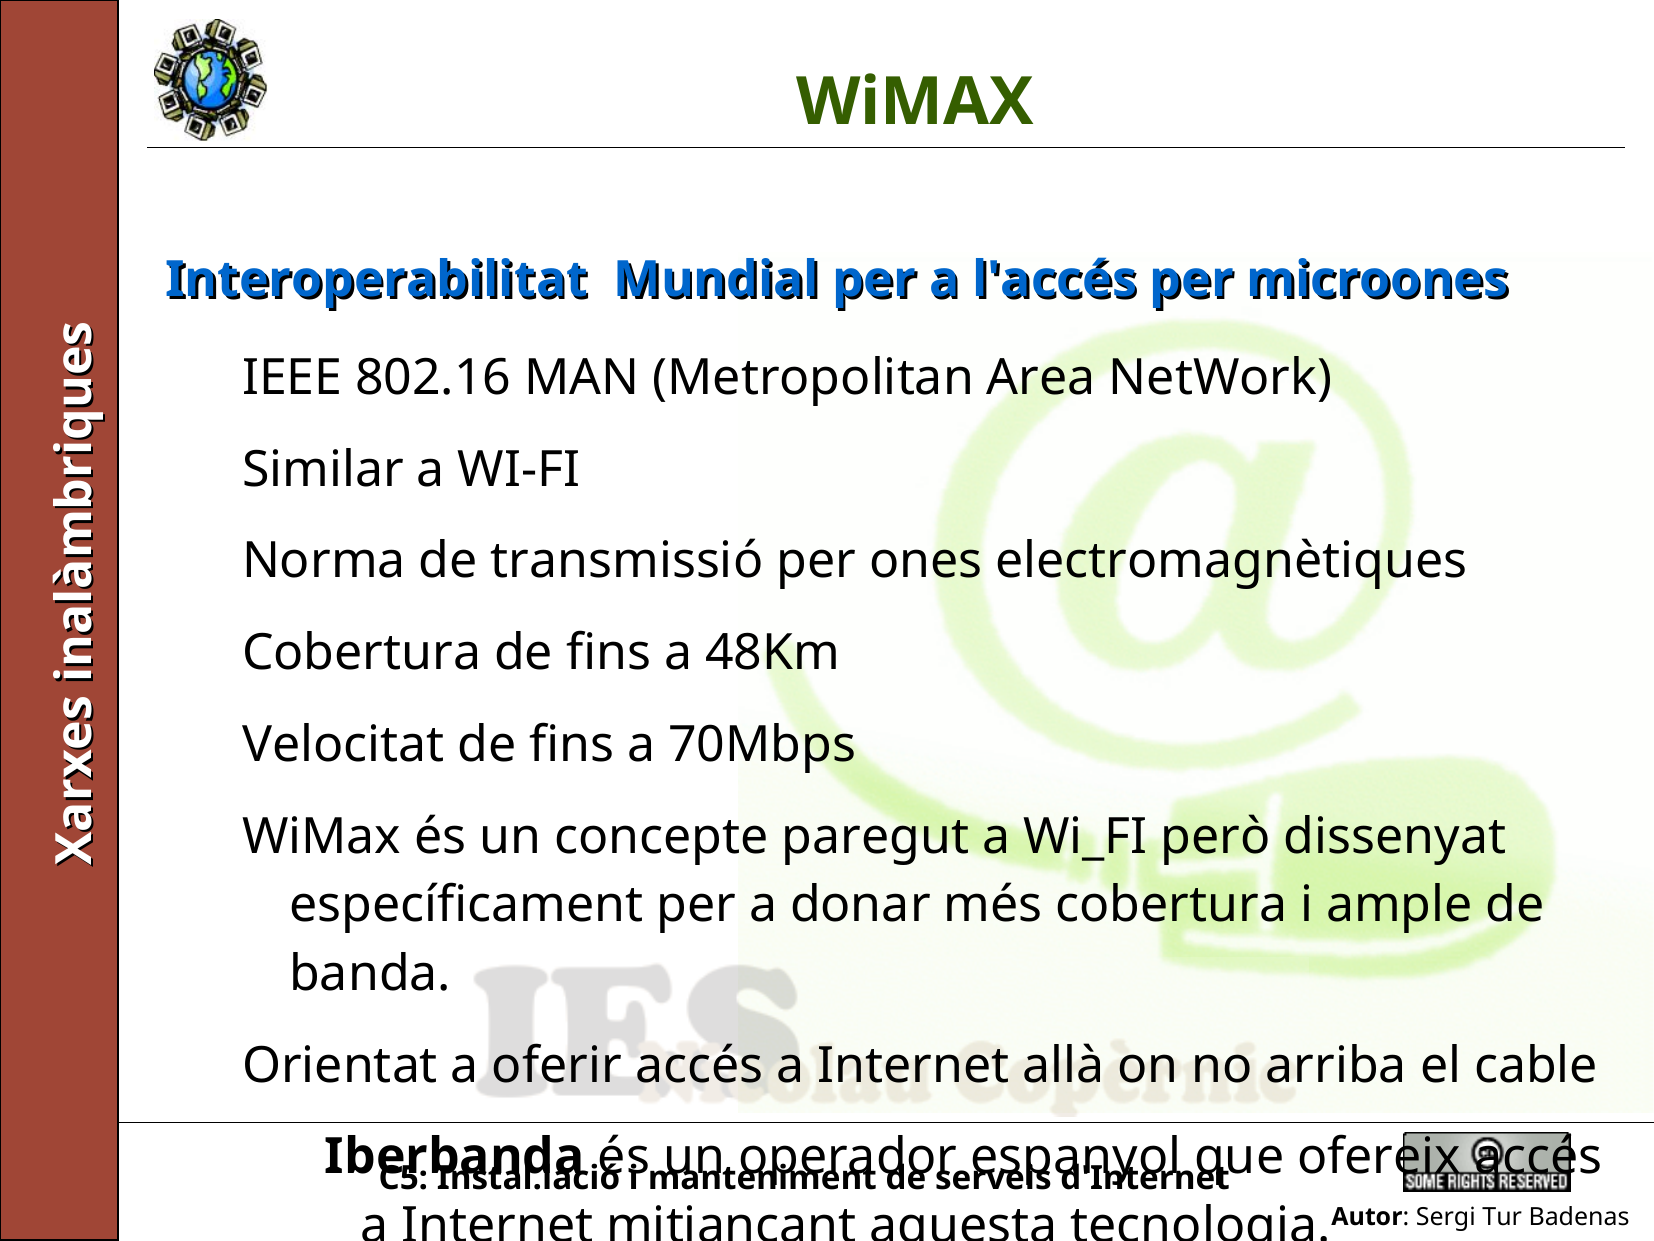

# WiMAX
Interoperabilitat Mundial per a l'accés per microones
IEEE 802.16 MAN (Metropolitan Area NetWork)
Similar a WI-FI
Norma de transmissió per ones electromagnètiques
Cobertura de fins a 48Km
Velocitat de fins a 70Mbps
WiMax és un concepte paregut a Wi_FI però dissenyat específicament per a donar més cobertura i ample de banda.
Orientat a oferir accés a Internet allà on no arriba el cable
Iberbanda és un operador espanyol que ofereix accés a Internet mitjançant aquesta tecnologia.